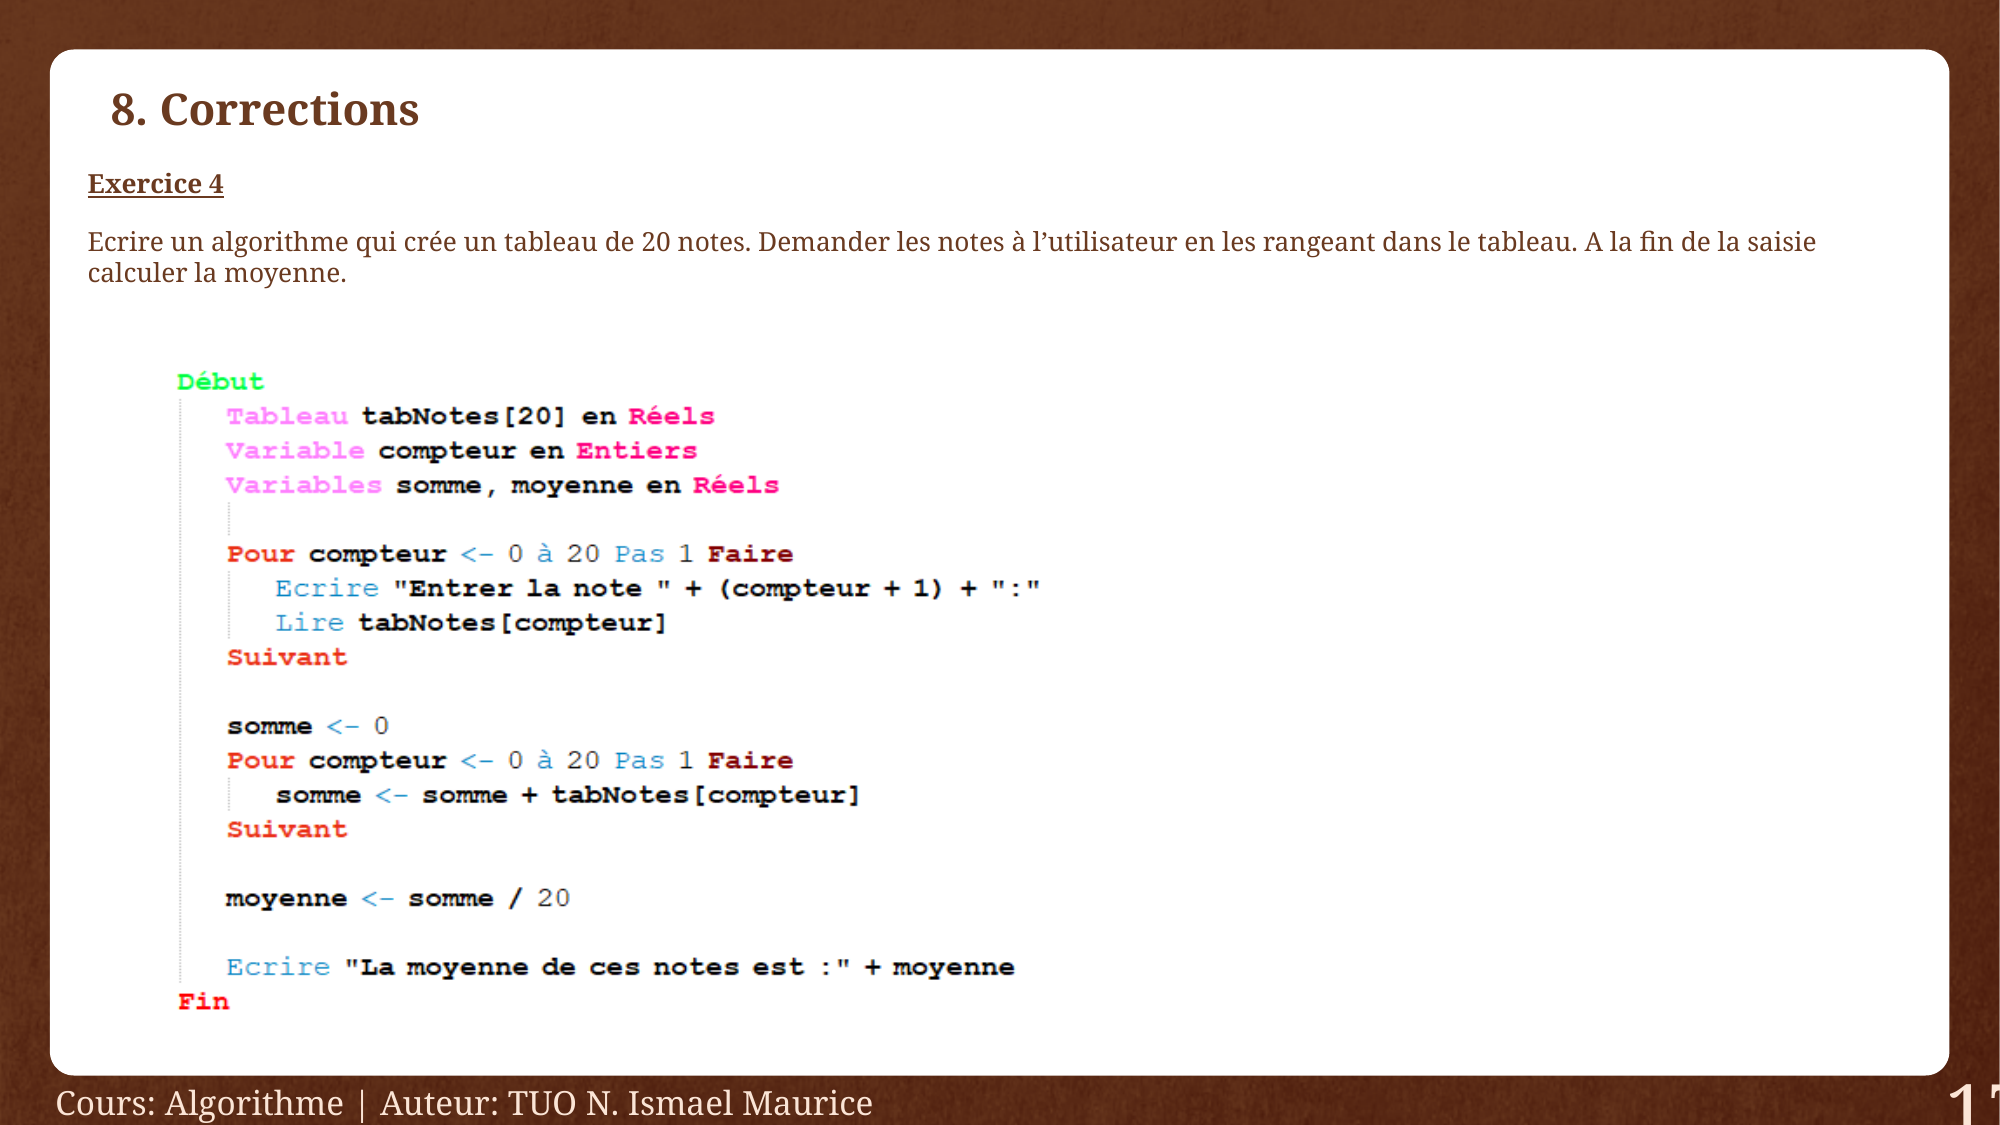

8. Corrections
# Exercice 4
Ecrire un algorithme qui crée un tableau de 20 notes. Demander les notes à l’utilisateur en les rangeant dans le tableau. A la fin de la saisie calculer la moyenne.
Cours: Algorithme | Auteur: TUO N. Ismael Maurice